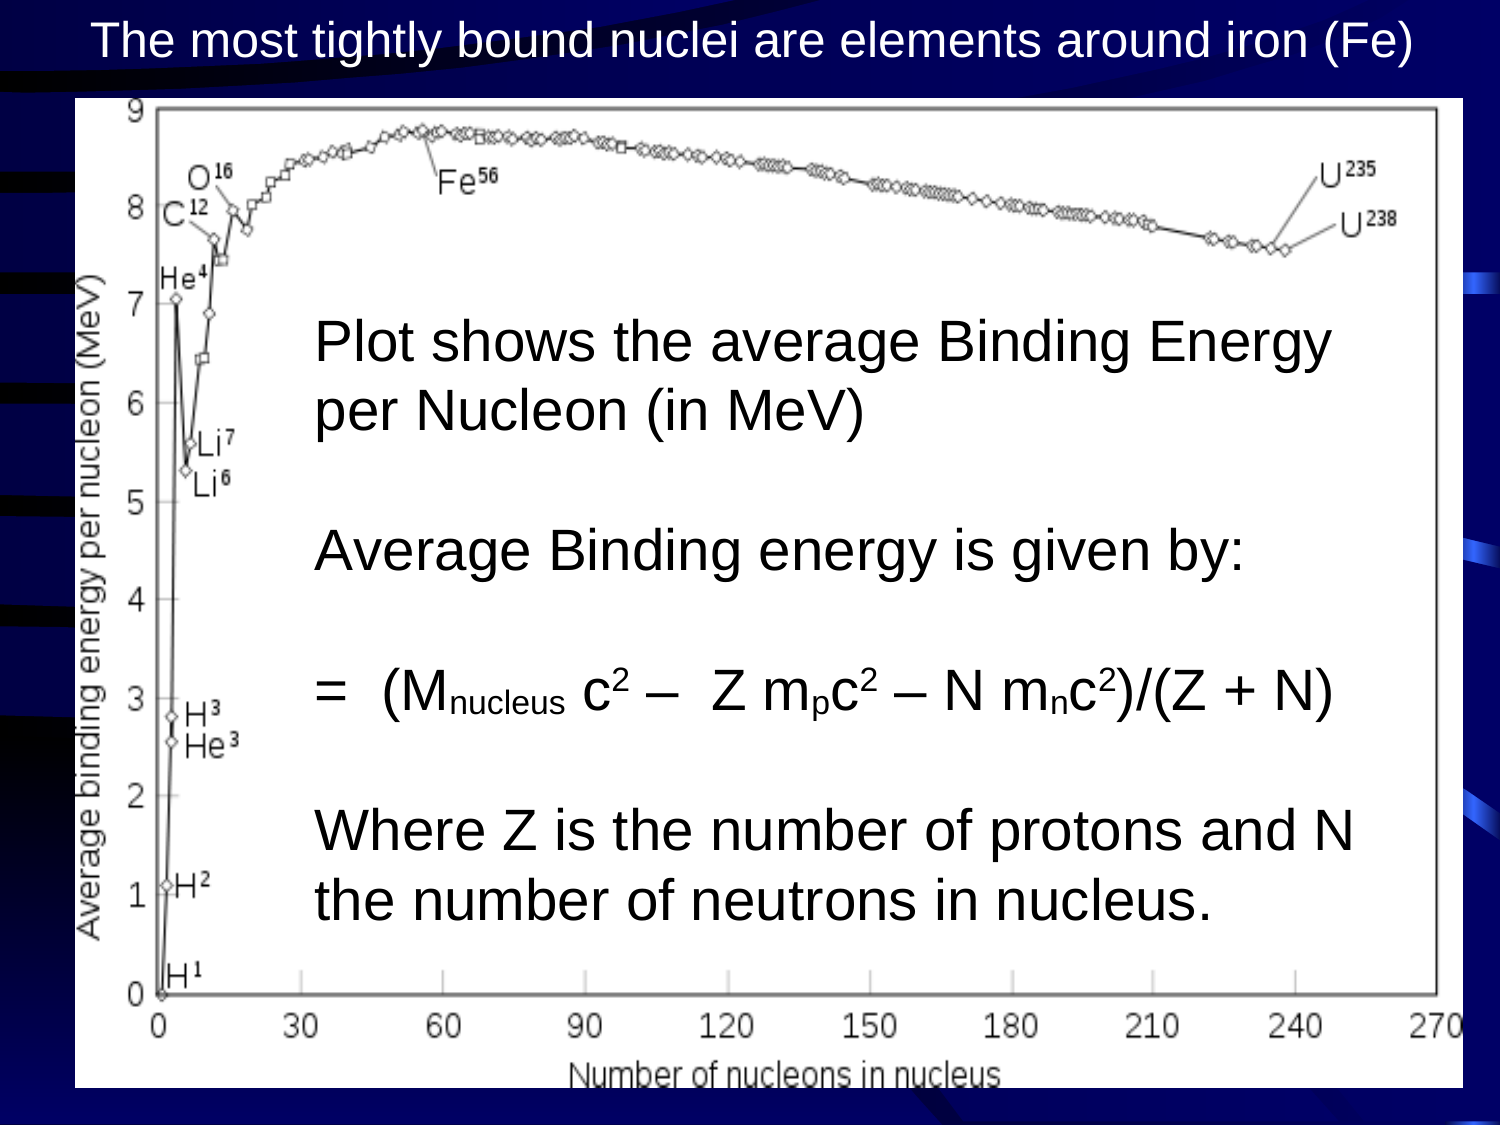

The most tightly bound nuclei are elements around iron (Fe)
Plot shows the average Binding Energy per Nucleon (in MeV)
Average Binding energy is given by:
= (Mnucleus c2 – Z mpc2 – N mnc2)/(Z + N)
Where Z is the number of protons and N the number of neutrons in nucleus.